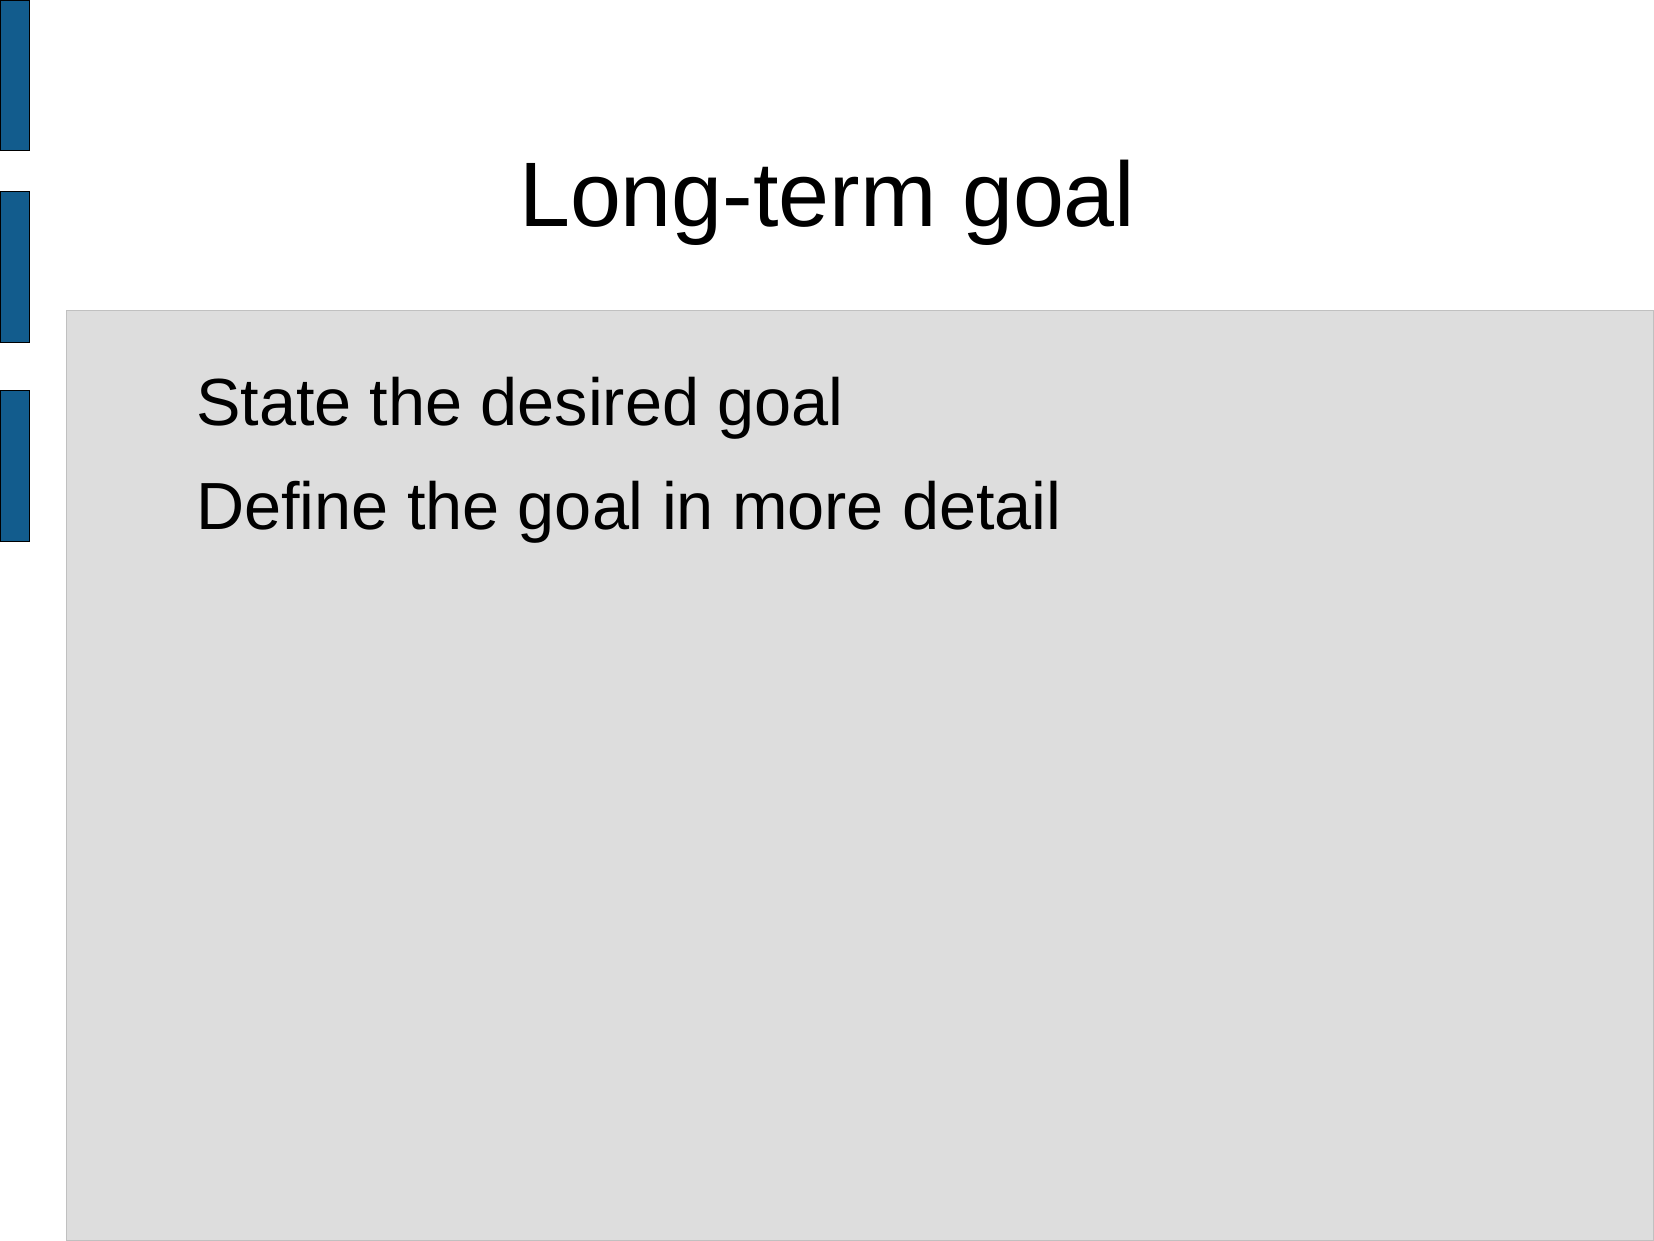

# Long-term goal
State the desired goal
Define the goal in more detail